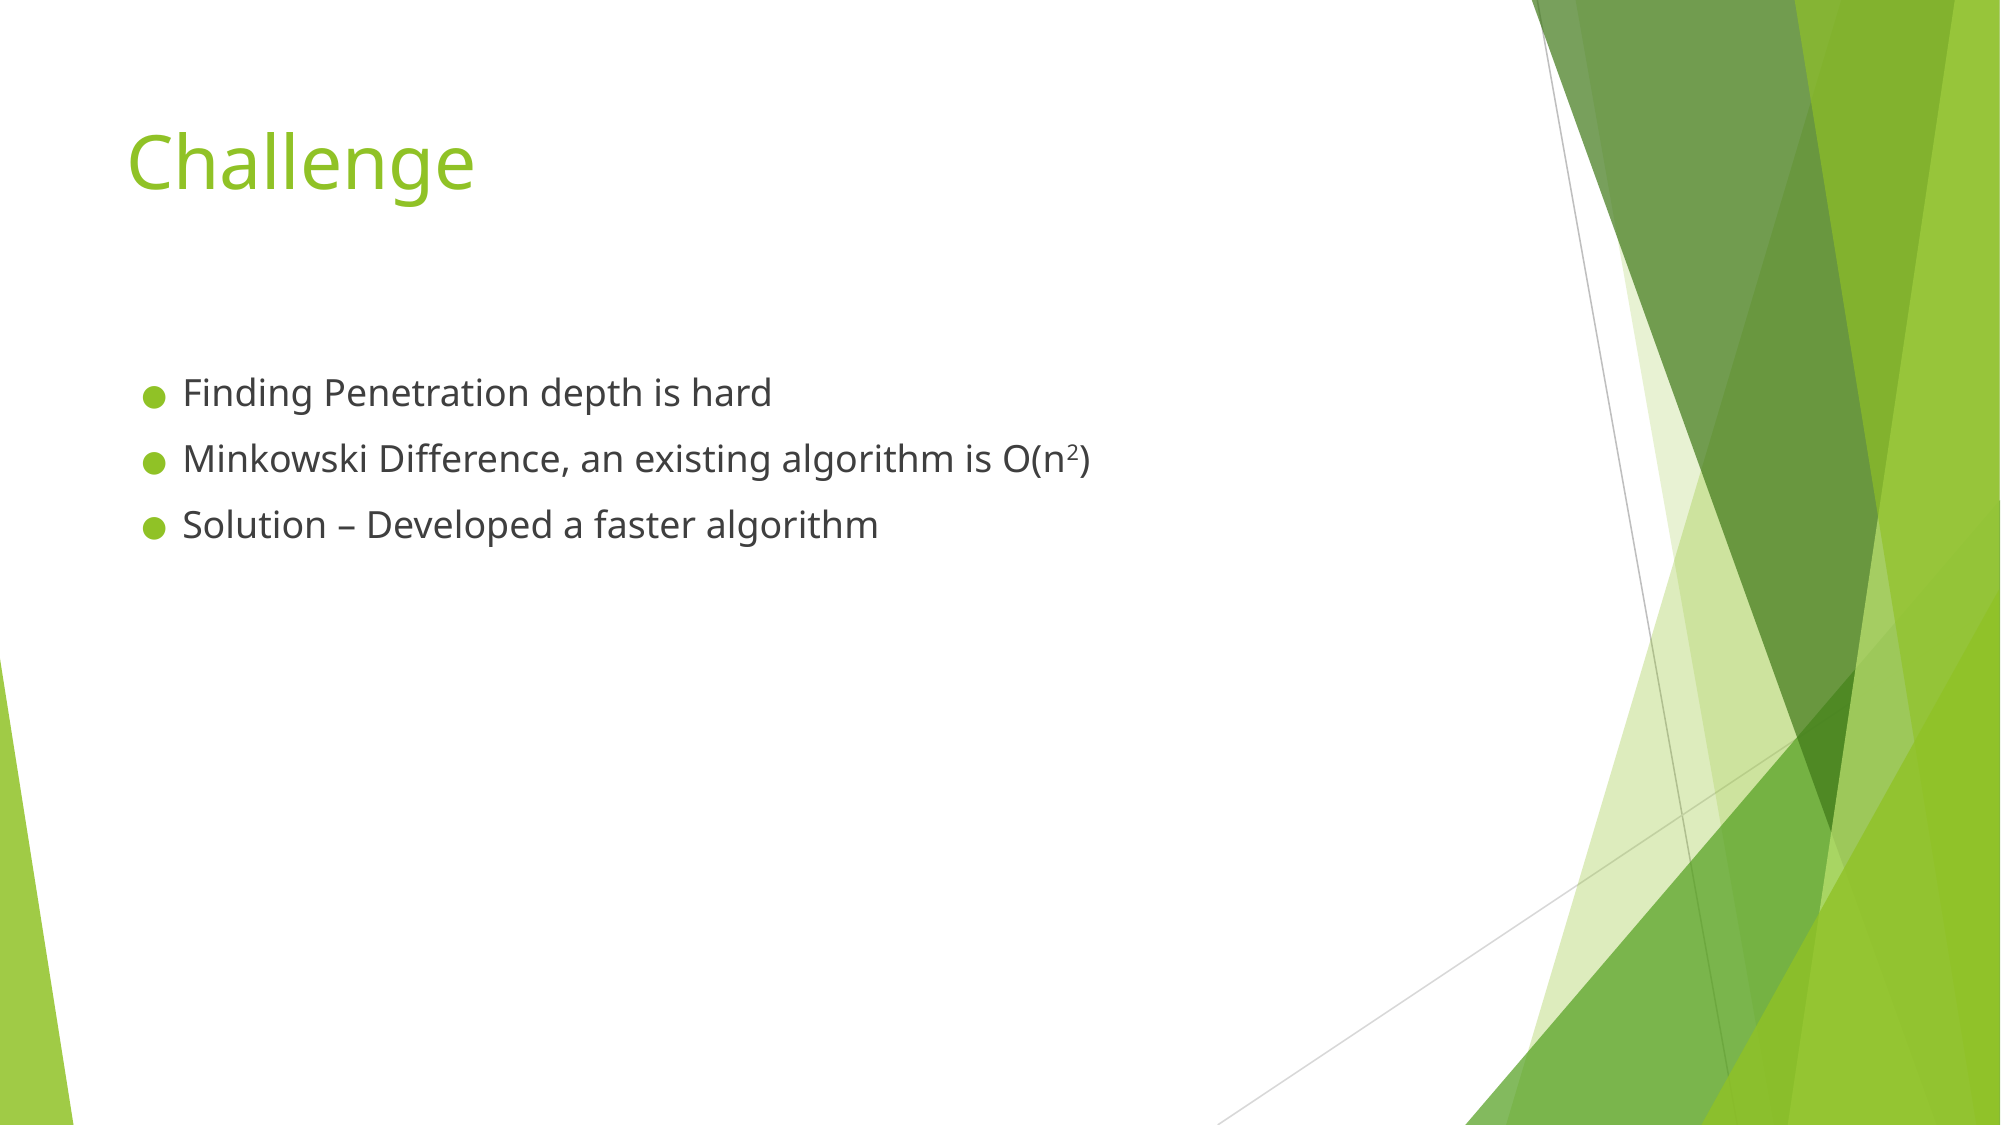

# Challenge
Finding Penetration depth is hard
Minkowski Difference, an existing algorithm is O(n2)
Solution – Developed a faster algorithm